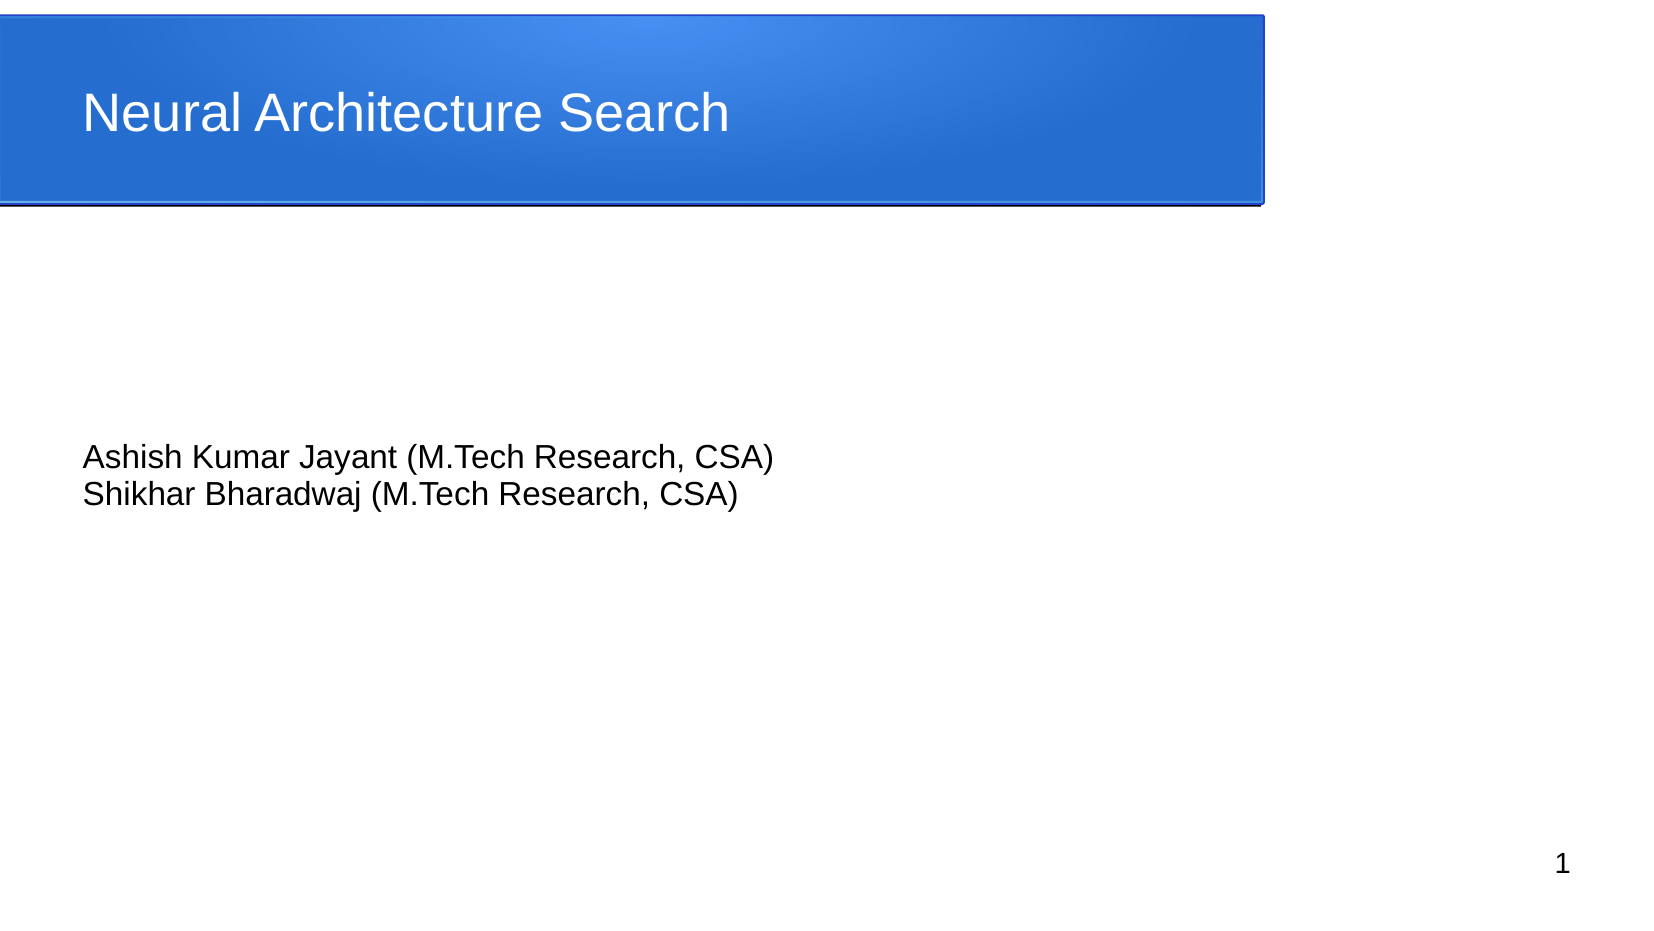

# Neural Architecture Search
Ashish Kumar Jayant (M.Tech Research, CSA)
Shikhar Bharadwaj (M.Tech Research, CSA)
1